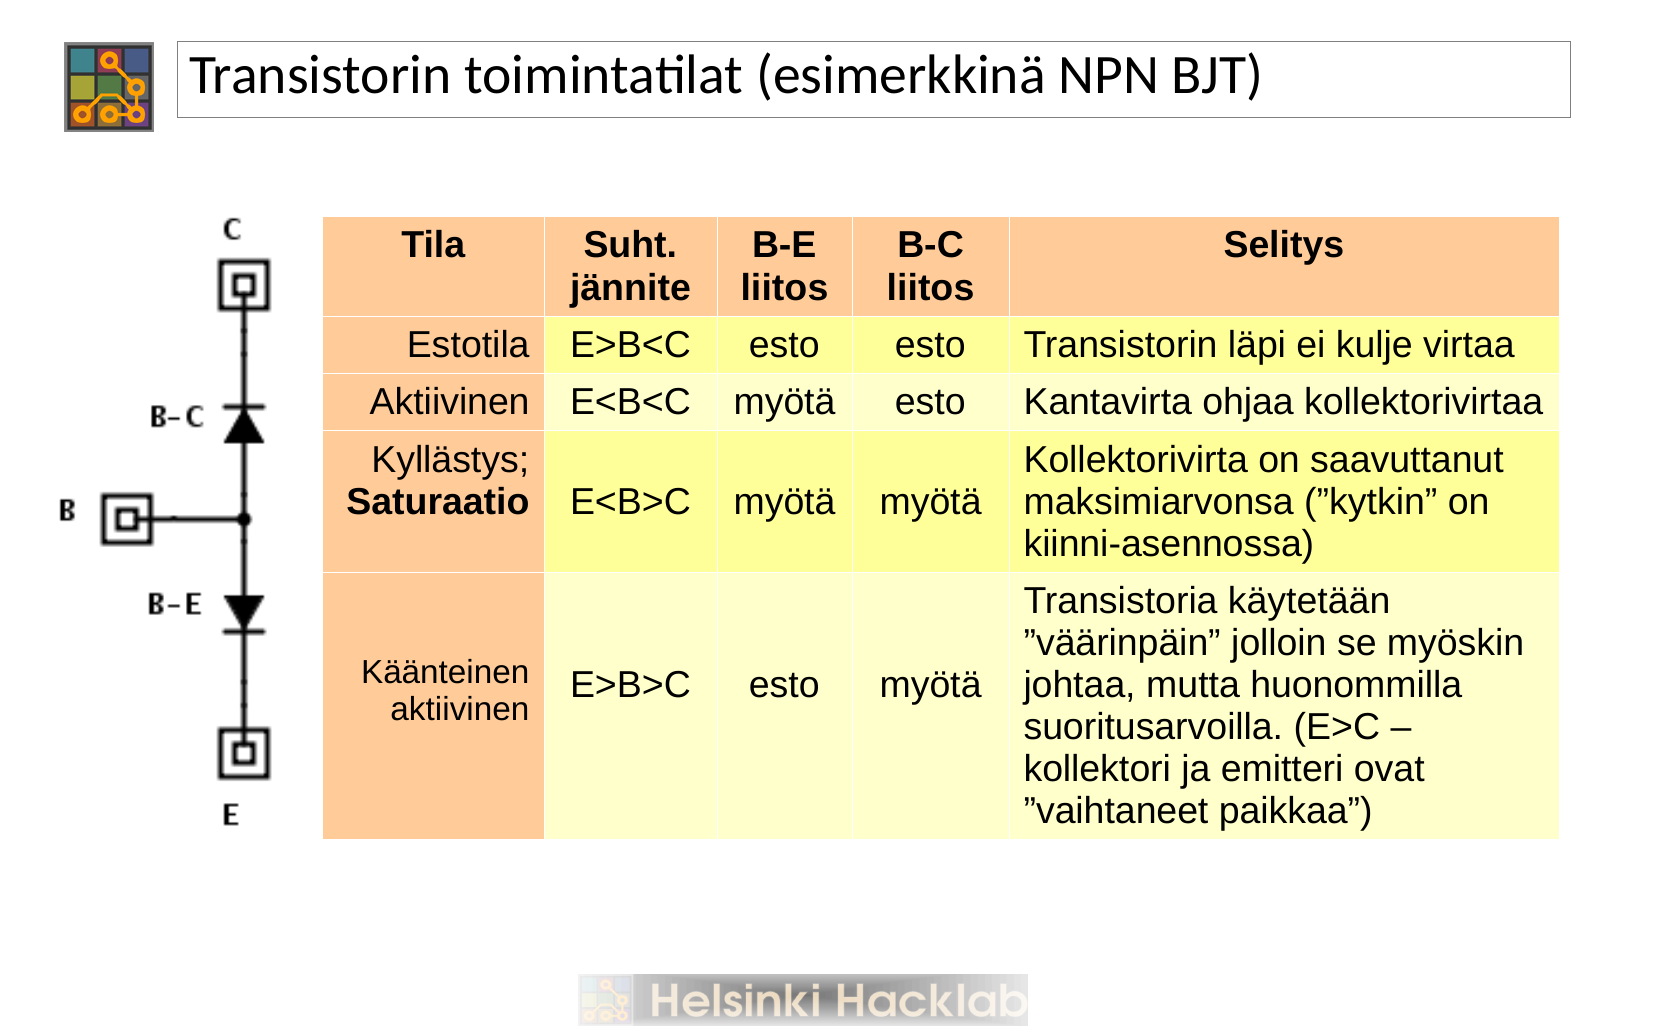

# Transistorin toimintatilat (esimerkkinä NPN BJT)
| Tila | Suht. jännite | B-E liitos | B-C liitos | Selitys |
| --- | --- | --- | --- | --- |
| Estotila | E>B<C | esto | esto | Transistorin läpi ei kulje virtaa |
| Aktiivinen | E<B<C | myötä | esto | Kantavirta ohjaa kollektorivirtaa |
| Kyllästys; Saturaatio | E<B>C | myötä | myötä | Kollektorivirta on saavuttanut maksimiarvonsa (”kytkin” on kiinni-asennossa) |
| Käänteinen aktiivinen | E>B>C | esto | myötä | Transistoria käytetään ”väärinpäin” jolloin se myöskin johtaa, mutta huonommilla suoritusarvoilla. (E>C – kollektori ja emitteri ovat ”vaihtaneet paikkaa”) |